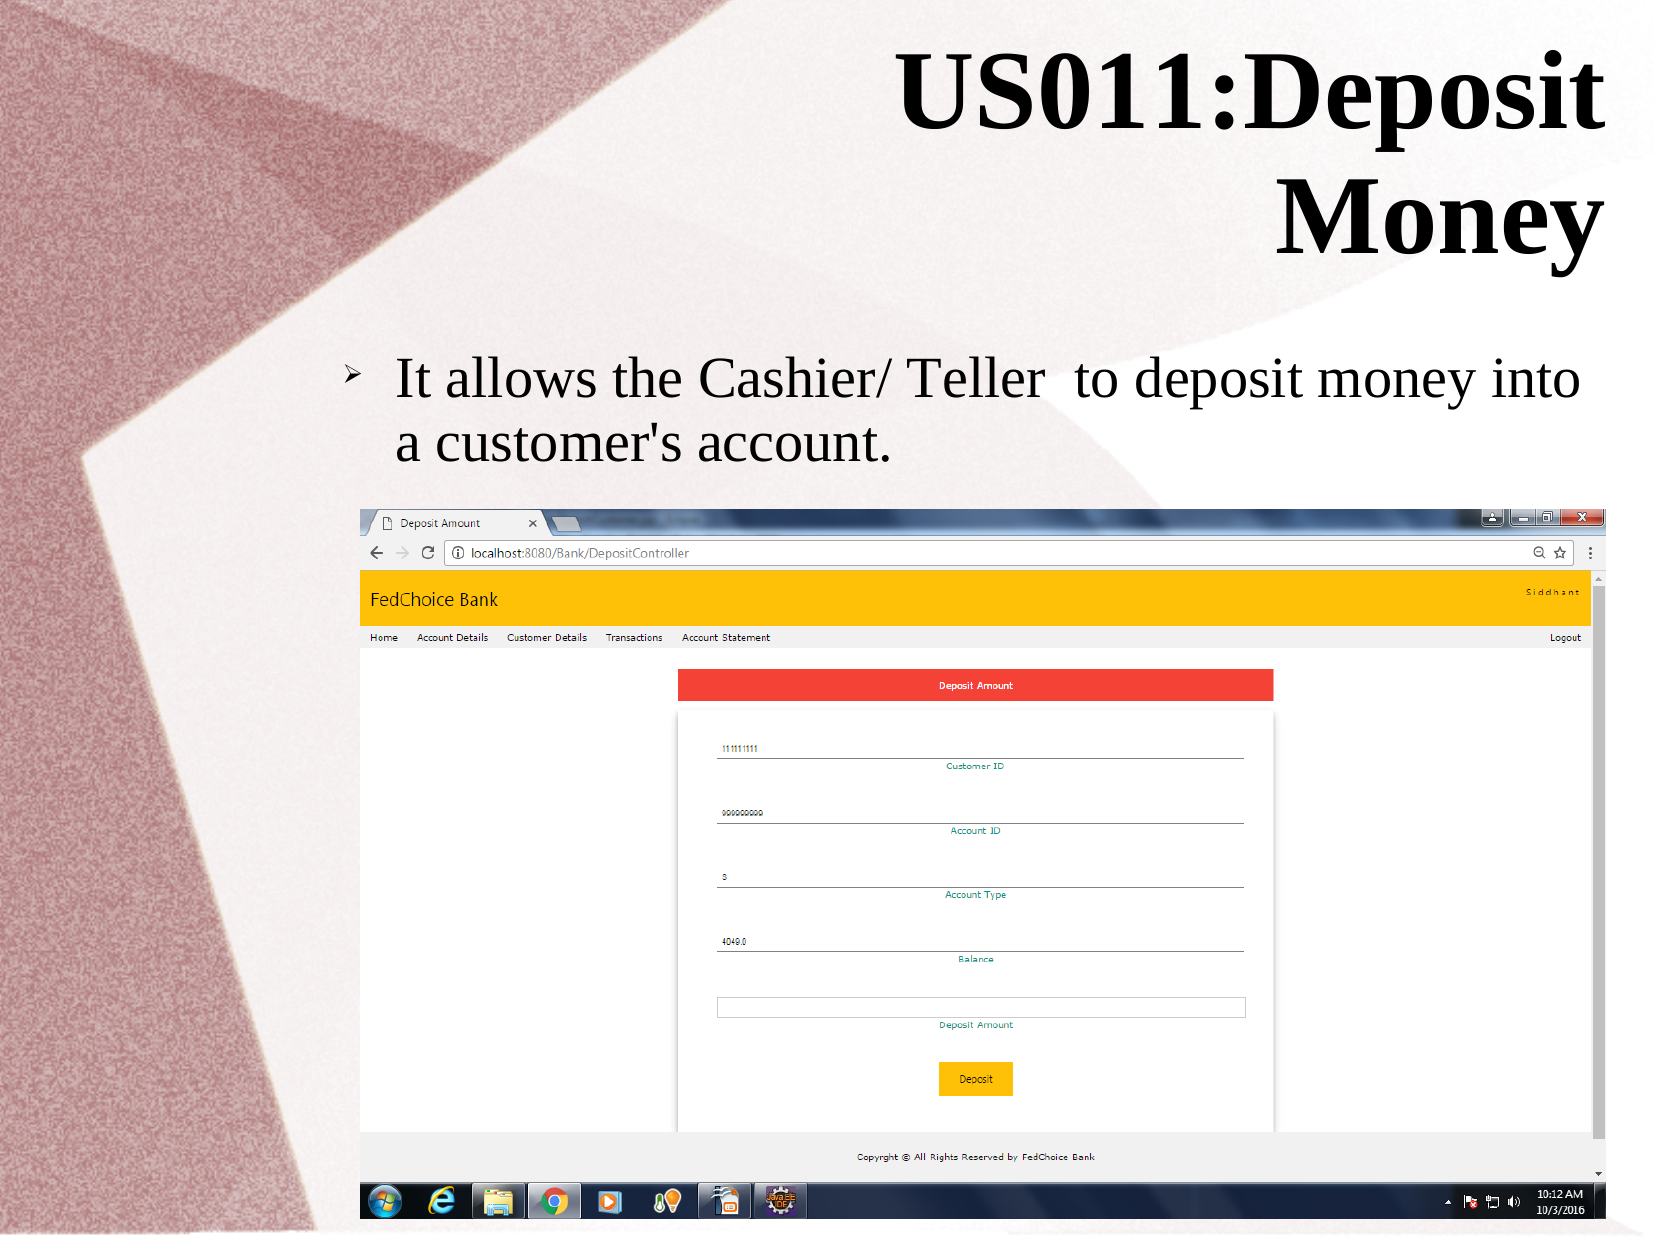

# US011:Deposit Money
It allows the Cashier/ Teller to deposit money into a customer's account.